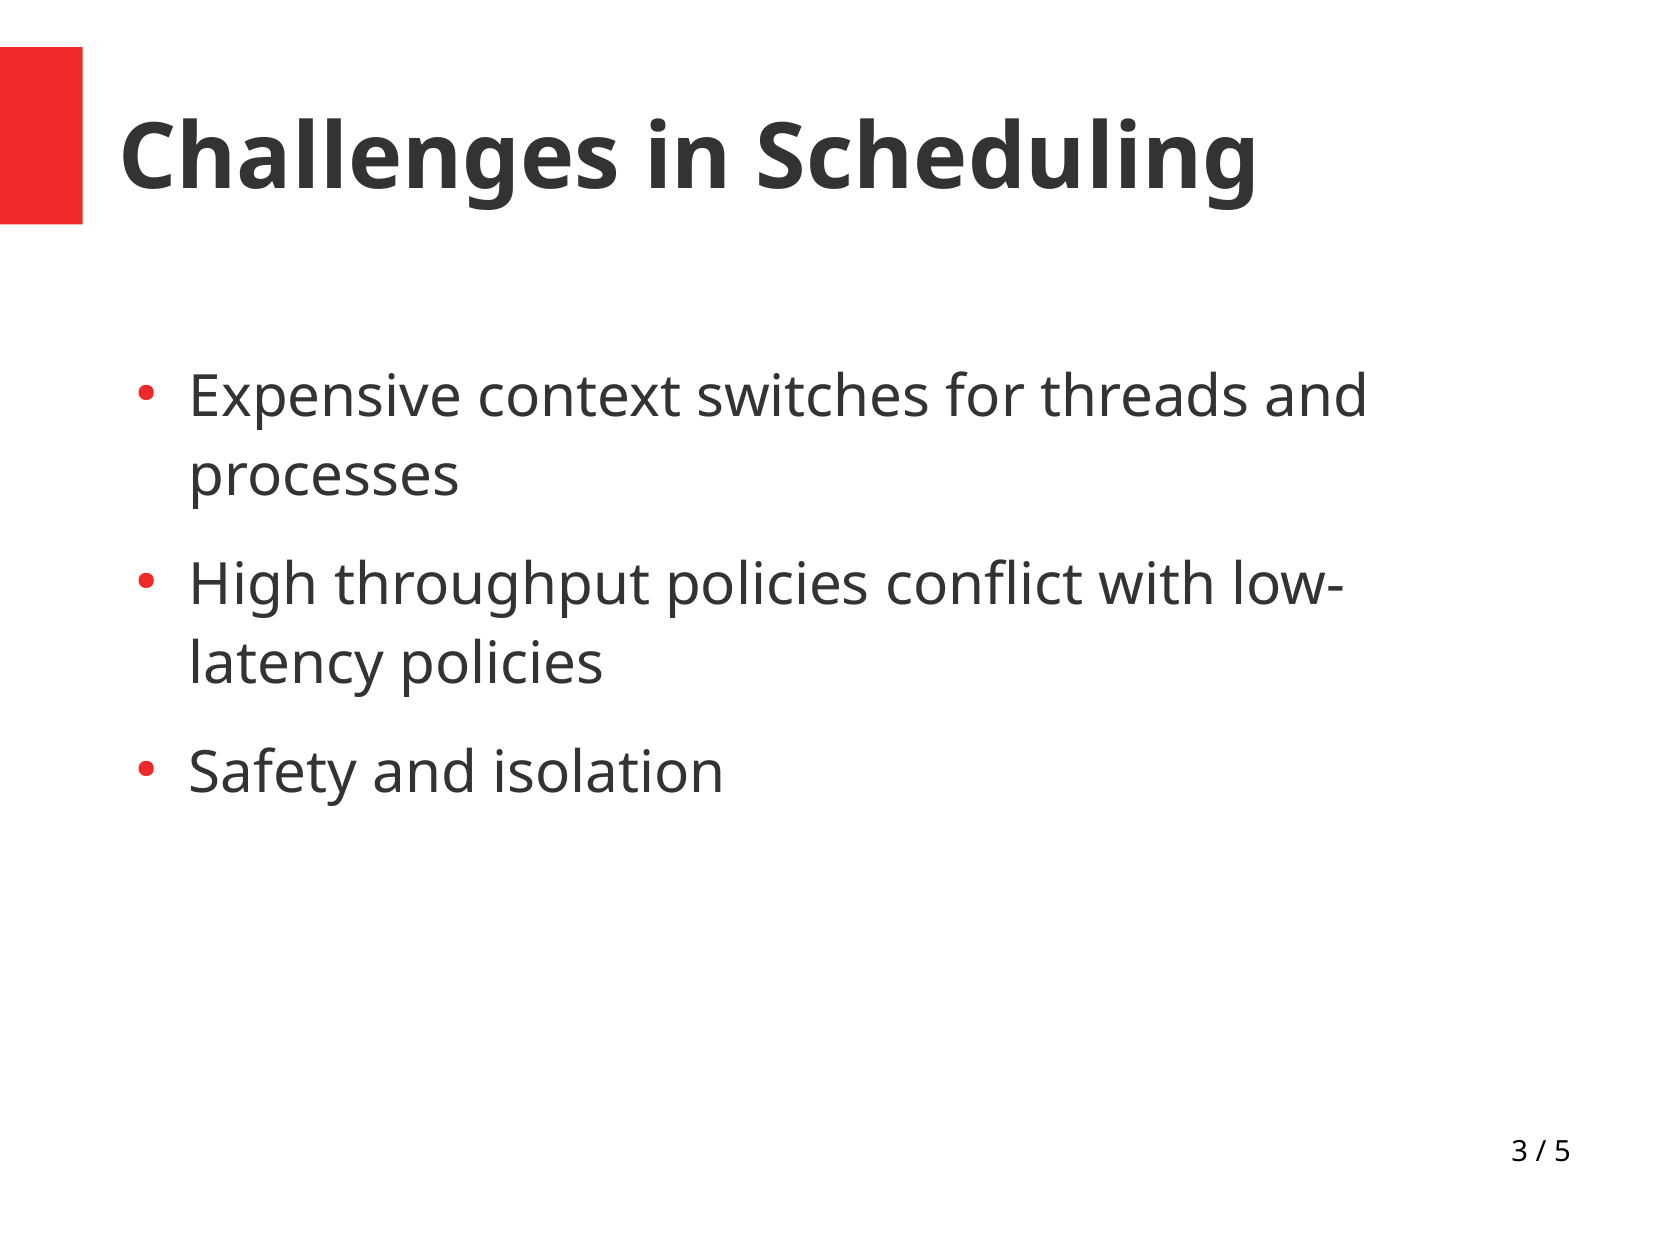

# Challenges in Scheduling
Expensive context switches for threads and processes
High throughput policies conflict with low-latency policies
Safety and isolation
3